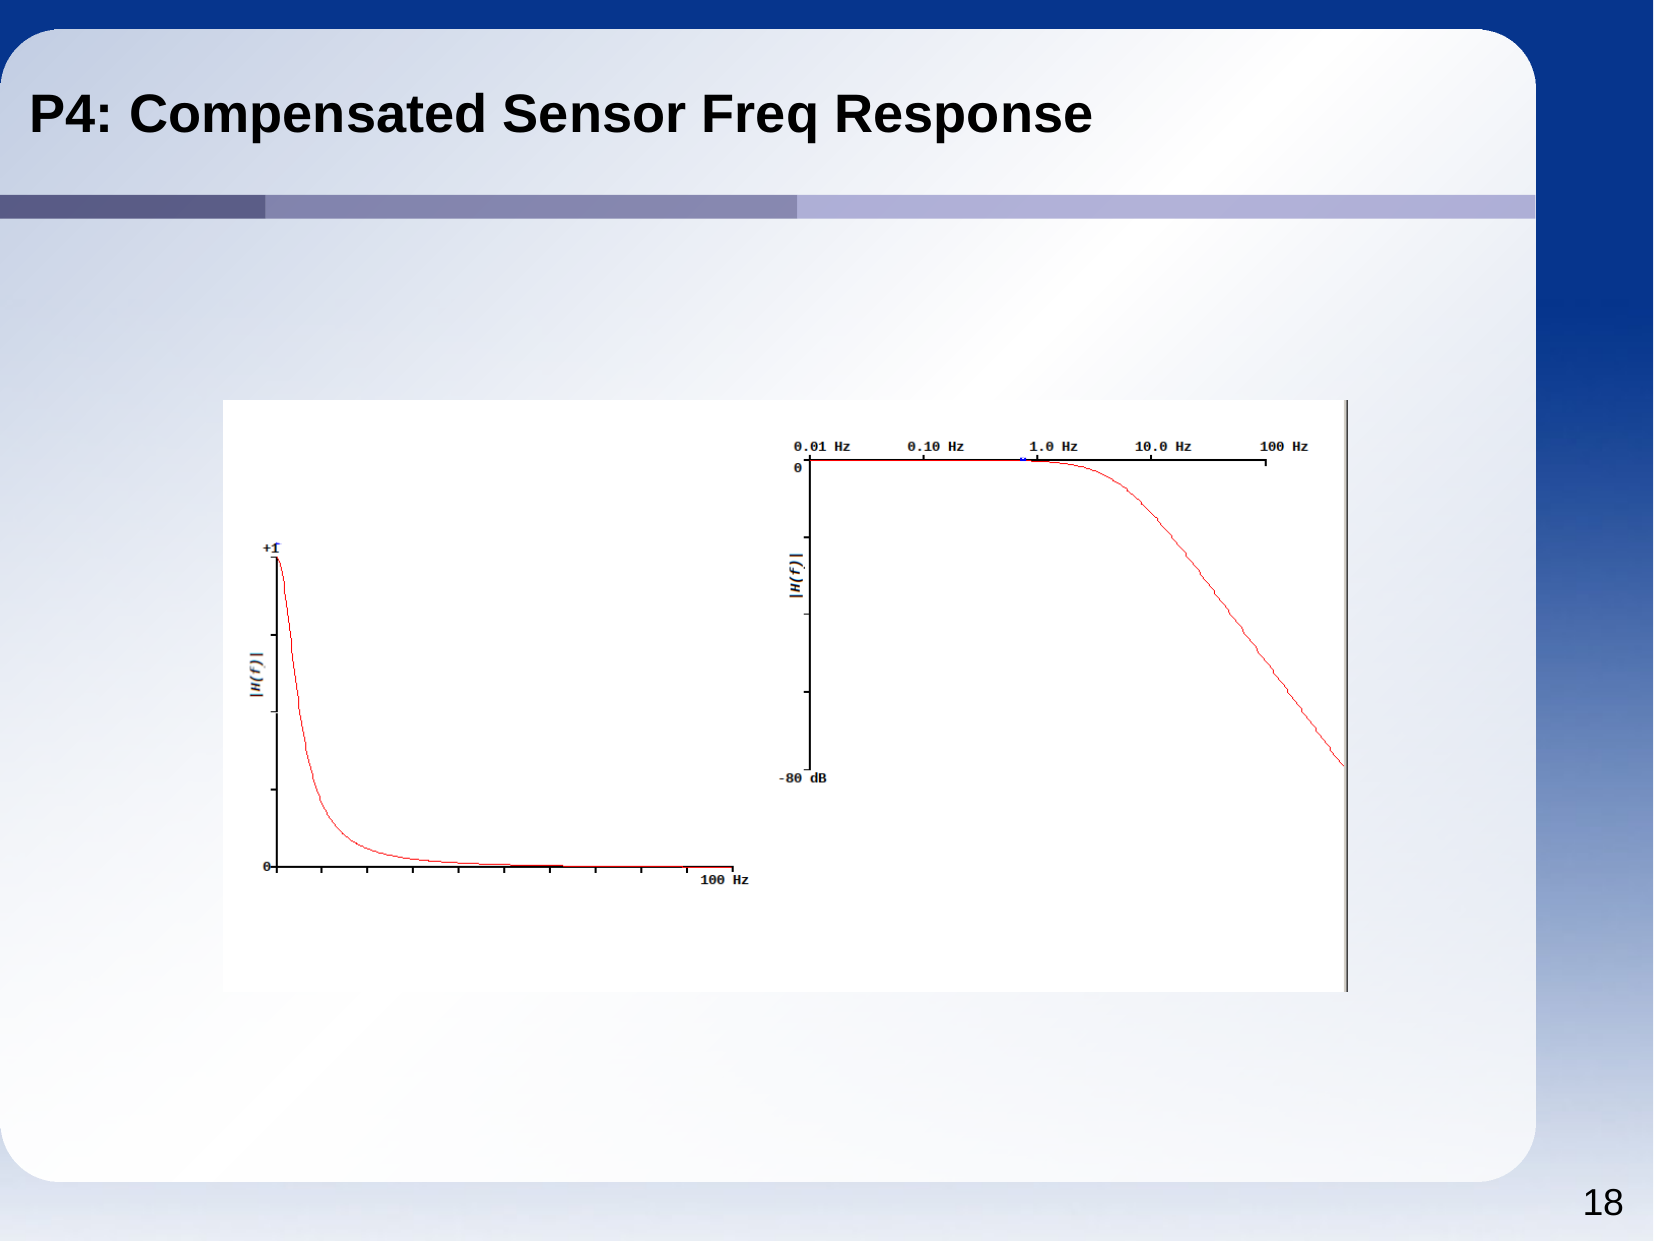

# P4: Compensated Sensor Freq Response
18